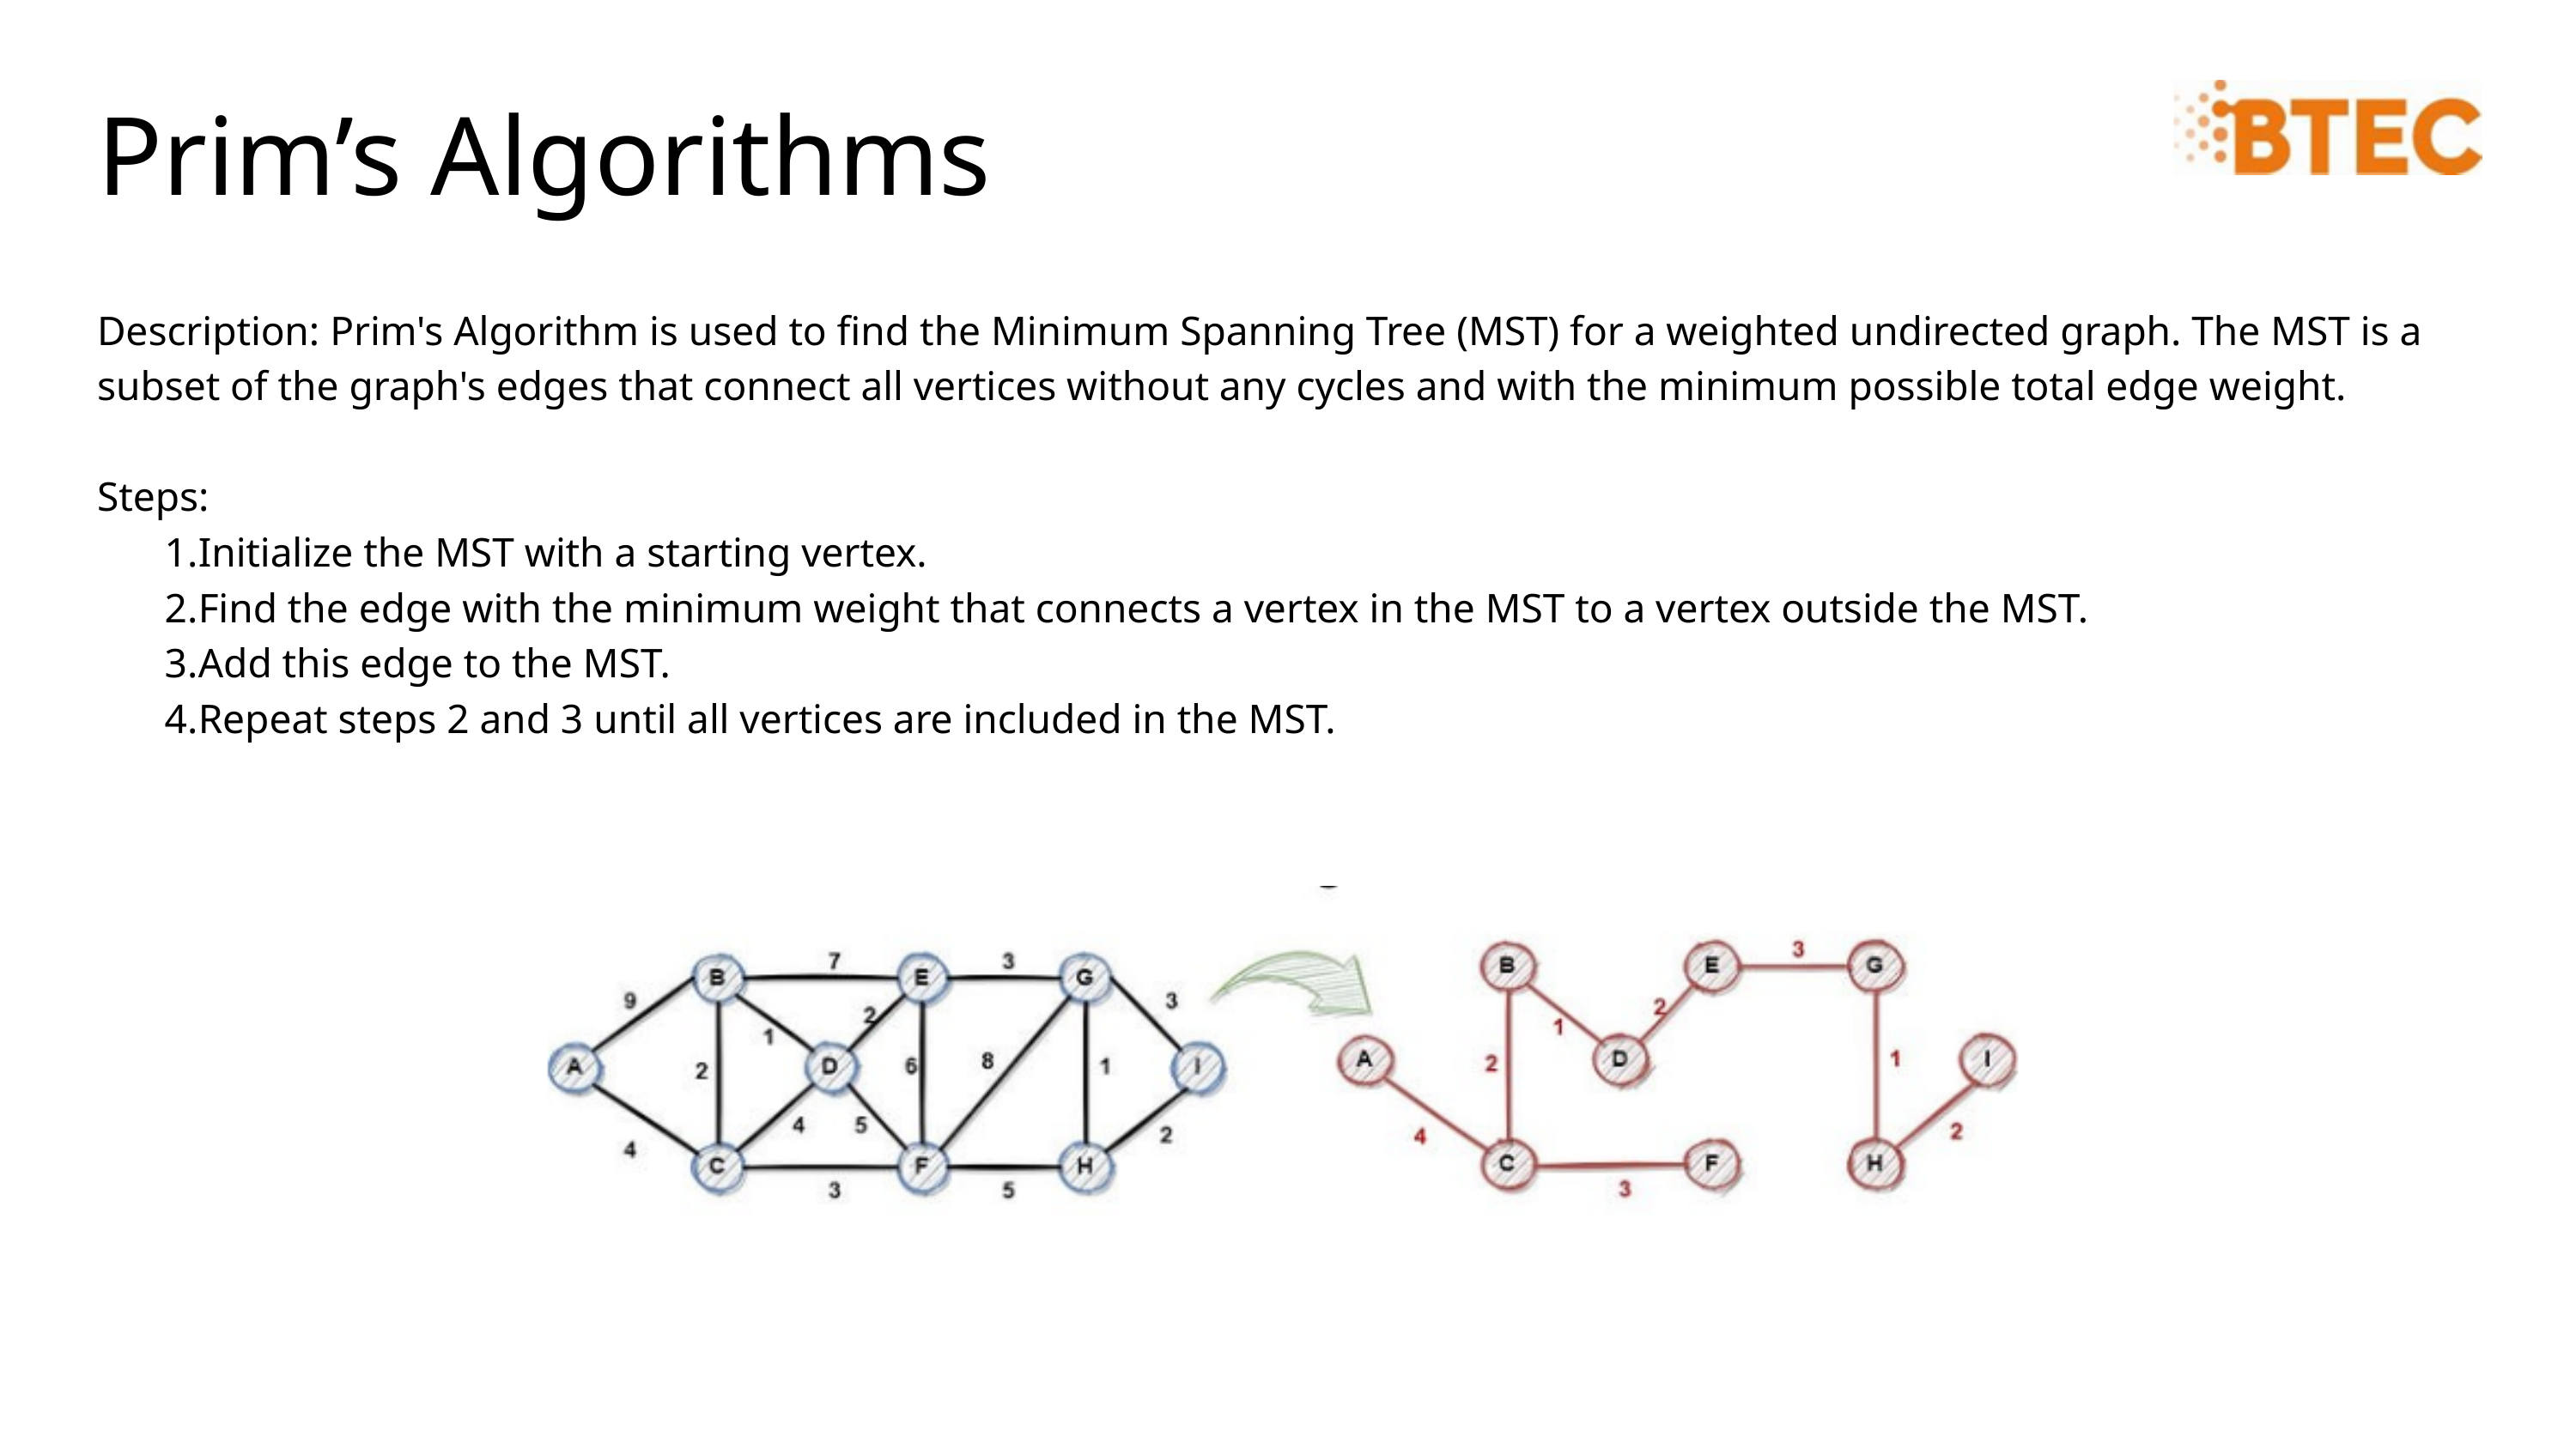

Prim’s Algorithms
Description: Prim's Algorithm is used to find the Minimum Spanning Tree (MST) for a weighted undirected graph. The MST is a subset of the graph's edges that connect all vertices without any cycles and with the minimum possible total edge weight.
Steps:
Initialize the MST with a starting vertex.
Find the edge with the minimum weight that connects a vertex in the MST to a vertex outside the MST.
Add this edge to the MST.
Repeat steps 2 and 3 until all vertices are included in the MST.